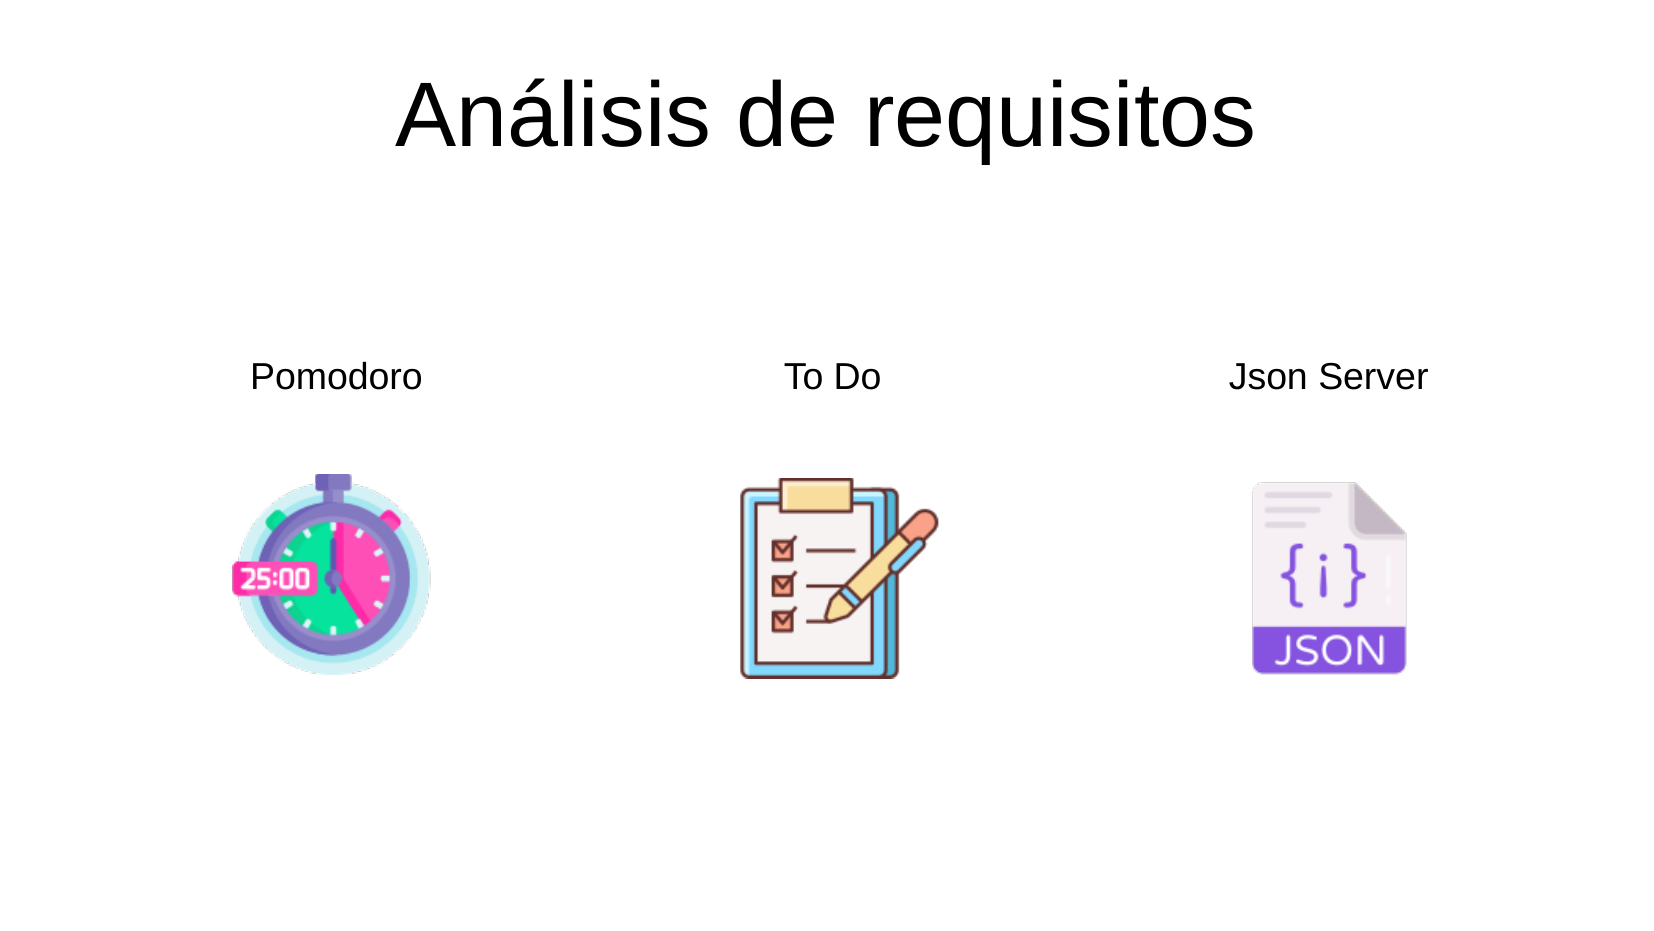

# Análisis de requisitos
| Pomodoro | To Do | Json Server |
| --- | --- | --- |